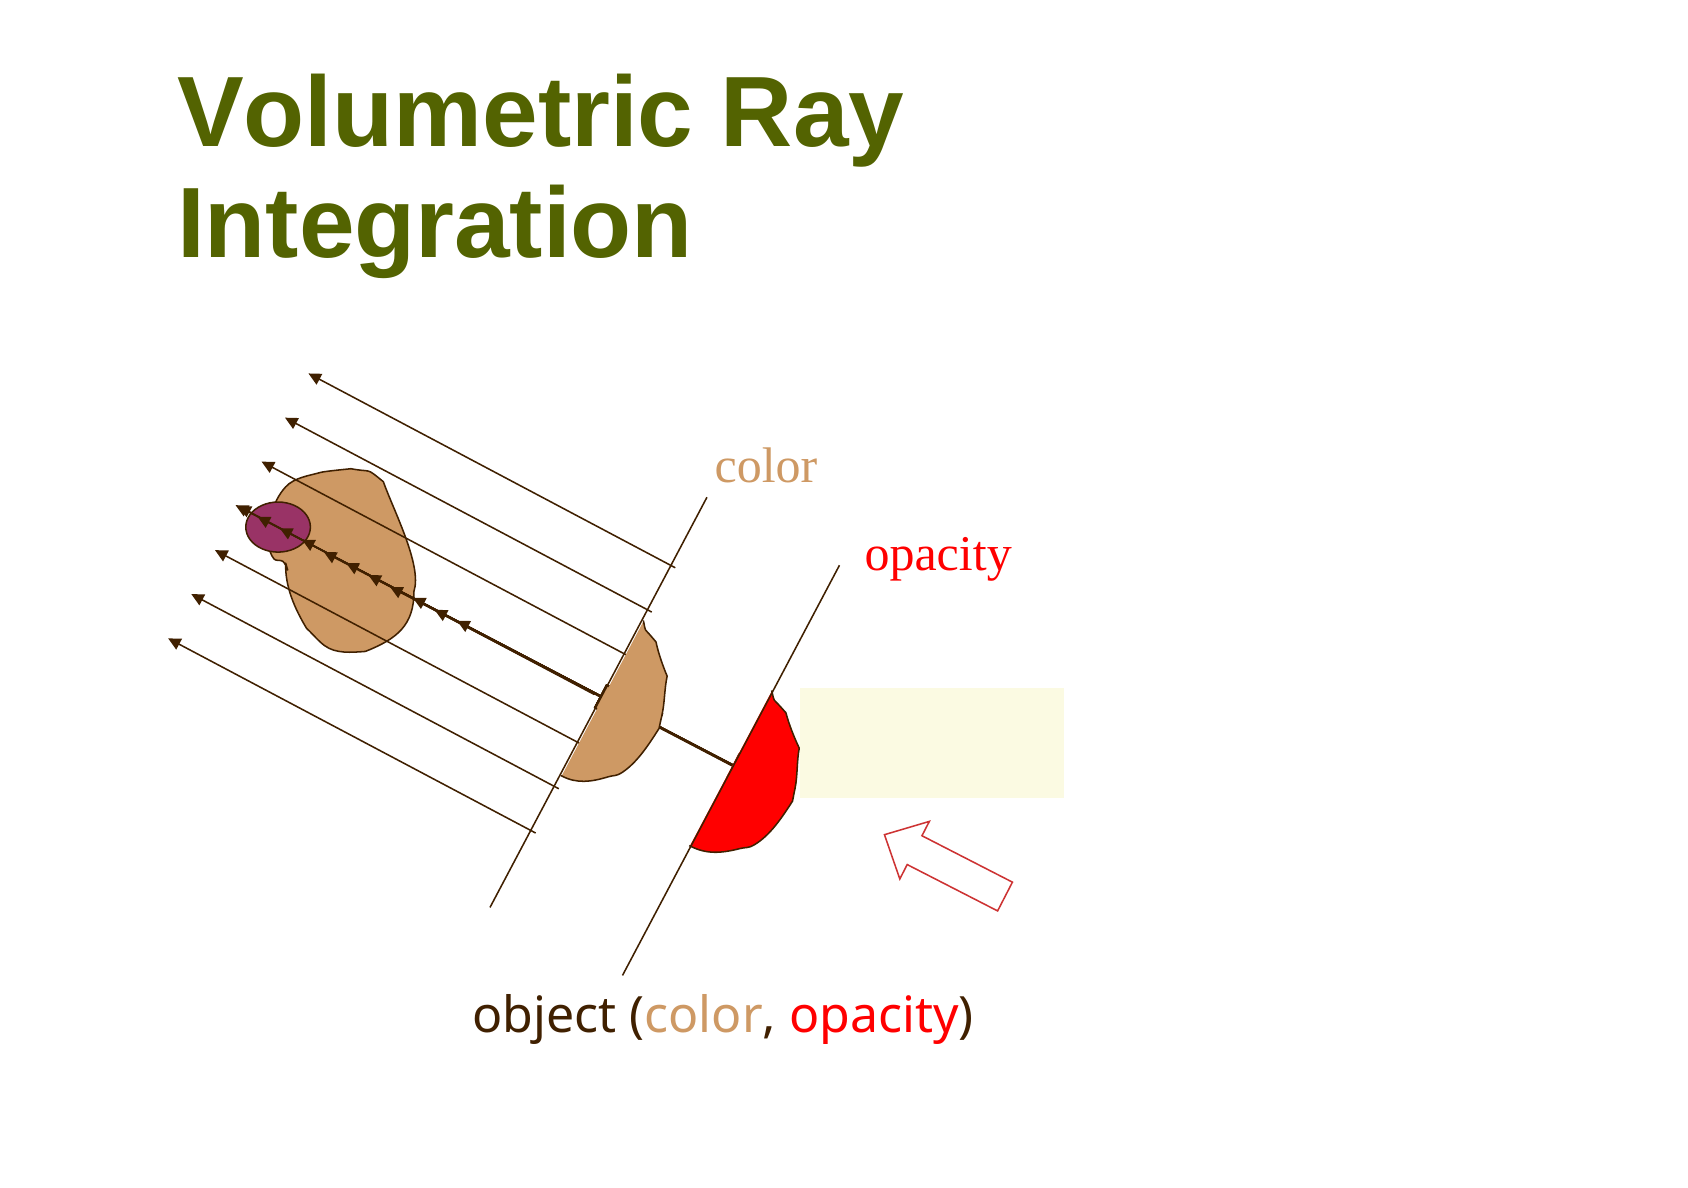

# Volumetric Ray Integration
color
opacity
1.0
object (color, opacity)